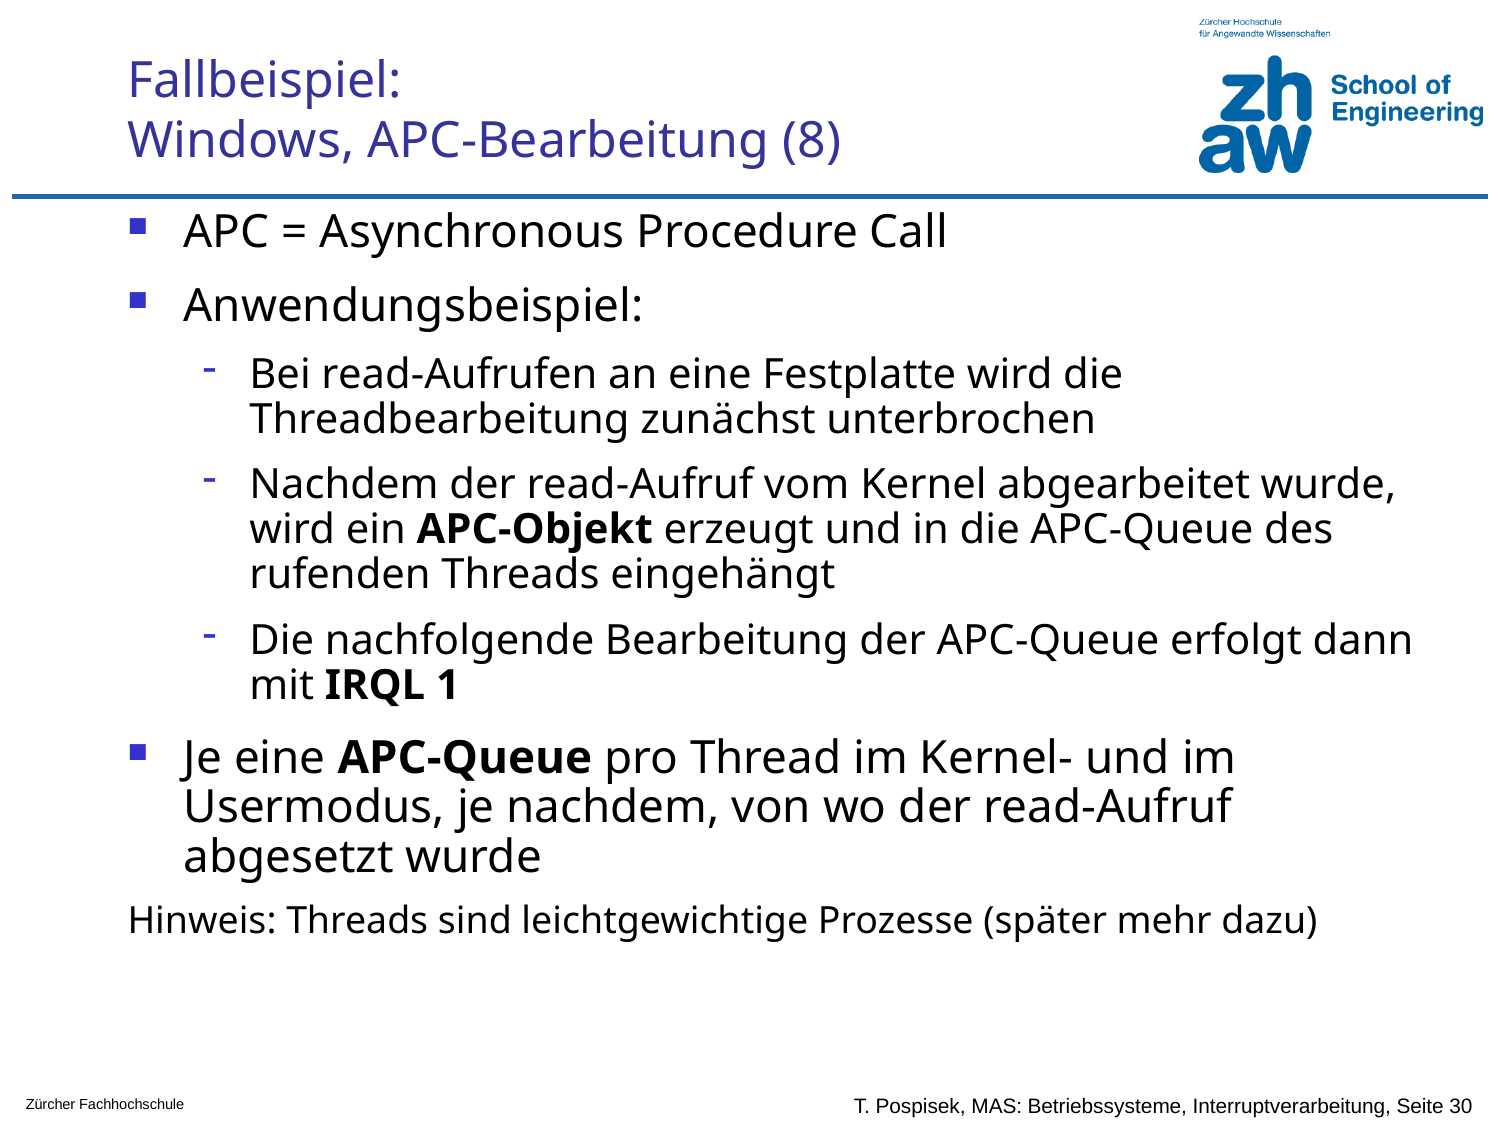

# Fallbeispiel: Windows, APC-Bearbeitung (8)
APC = Asynchronous Procedure Call
Anwendungsbeispiel:
Bei read-Aufrufen an eine Festplatte wird die Threadbearbeitung zunächst unterbrochen
Nachdem der read-Aufruf vom Kernel abgearbeitet wurde, wird ein APC-Objekt erzeugt und in die APC-Queue des rufenden Threads eingehängt
Die nachfolgende Bearbeitung der APC-Queue erfolgt dann mit IRQL 1
Je eine APC-Queue pro Thread im Kernel- und im Usermodus, je nachdem, von wo der read-Aufruf abgesetzt wurde
Hinweis: Threads sind leichtgewichtige Prozesse (später mehr dazu)